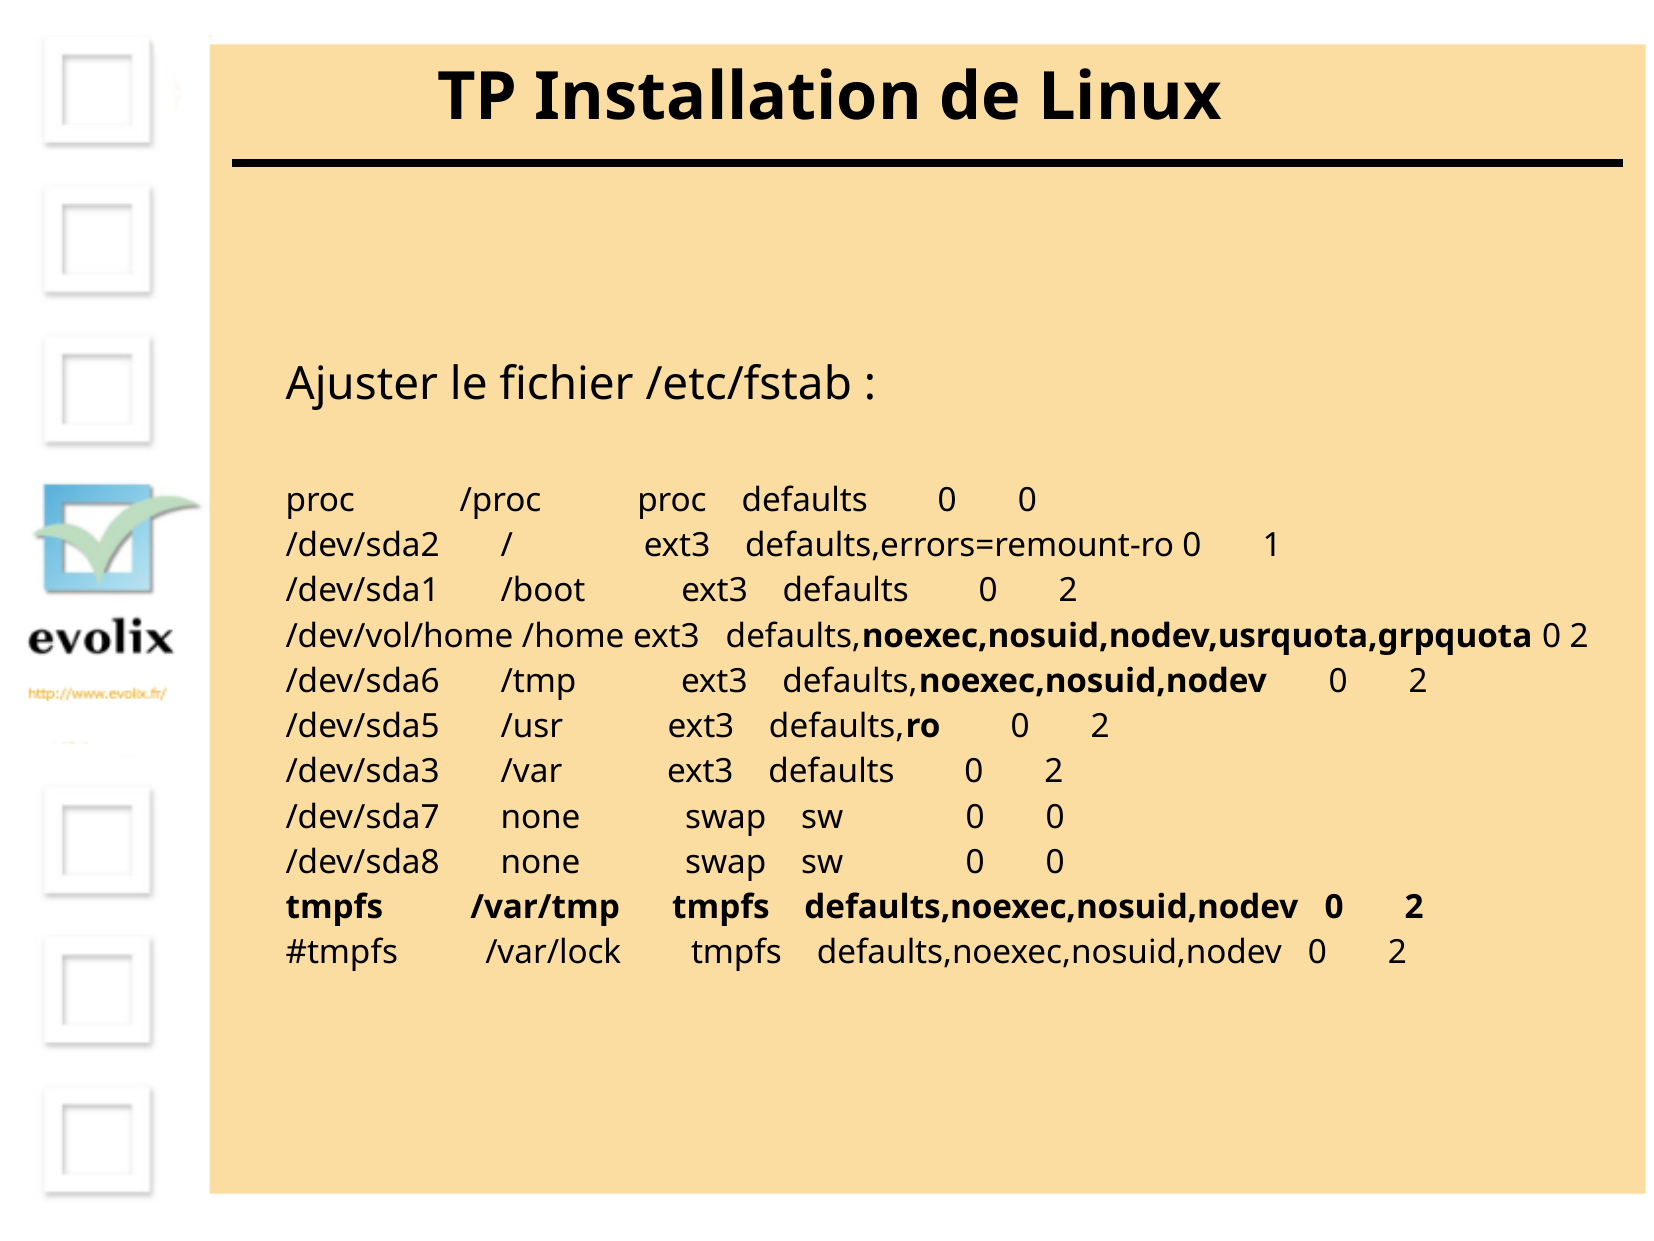

# TP Installation de Linux
Ajuster le fichier /etc/fstab :
proc /proc proc defaults 0 0
/dev/sda2 / ext3 defaults,errors=remount-ro 0 1
/dev/sda1 /boot ext3 defaults 0 2
/dev/vol/home /home ext3 defaults,noexec,nosuid,nodev,usrquota,grpquota 0 2
/dev/sda6 /tmp ext3 defaults,noexec,nosuid,nodev 0 2
/dev/sda5 /usr ext3 defaults,ro 0 2
/dev/sda3 /var ext3 defaults 0 2
/dev/sda7 none swap sw 0 0
/dev/sda8 none swap sw 0 0
tmpfs /var/tmp tmpfs defaults,noexec,nosuid,nodev 0 2
#tmpfs /var/lock tmpfs defaults,noexec,nosuid,nodev 0 2